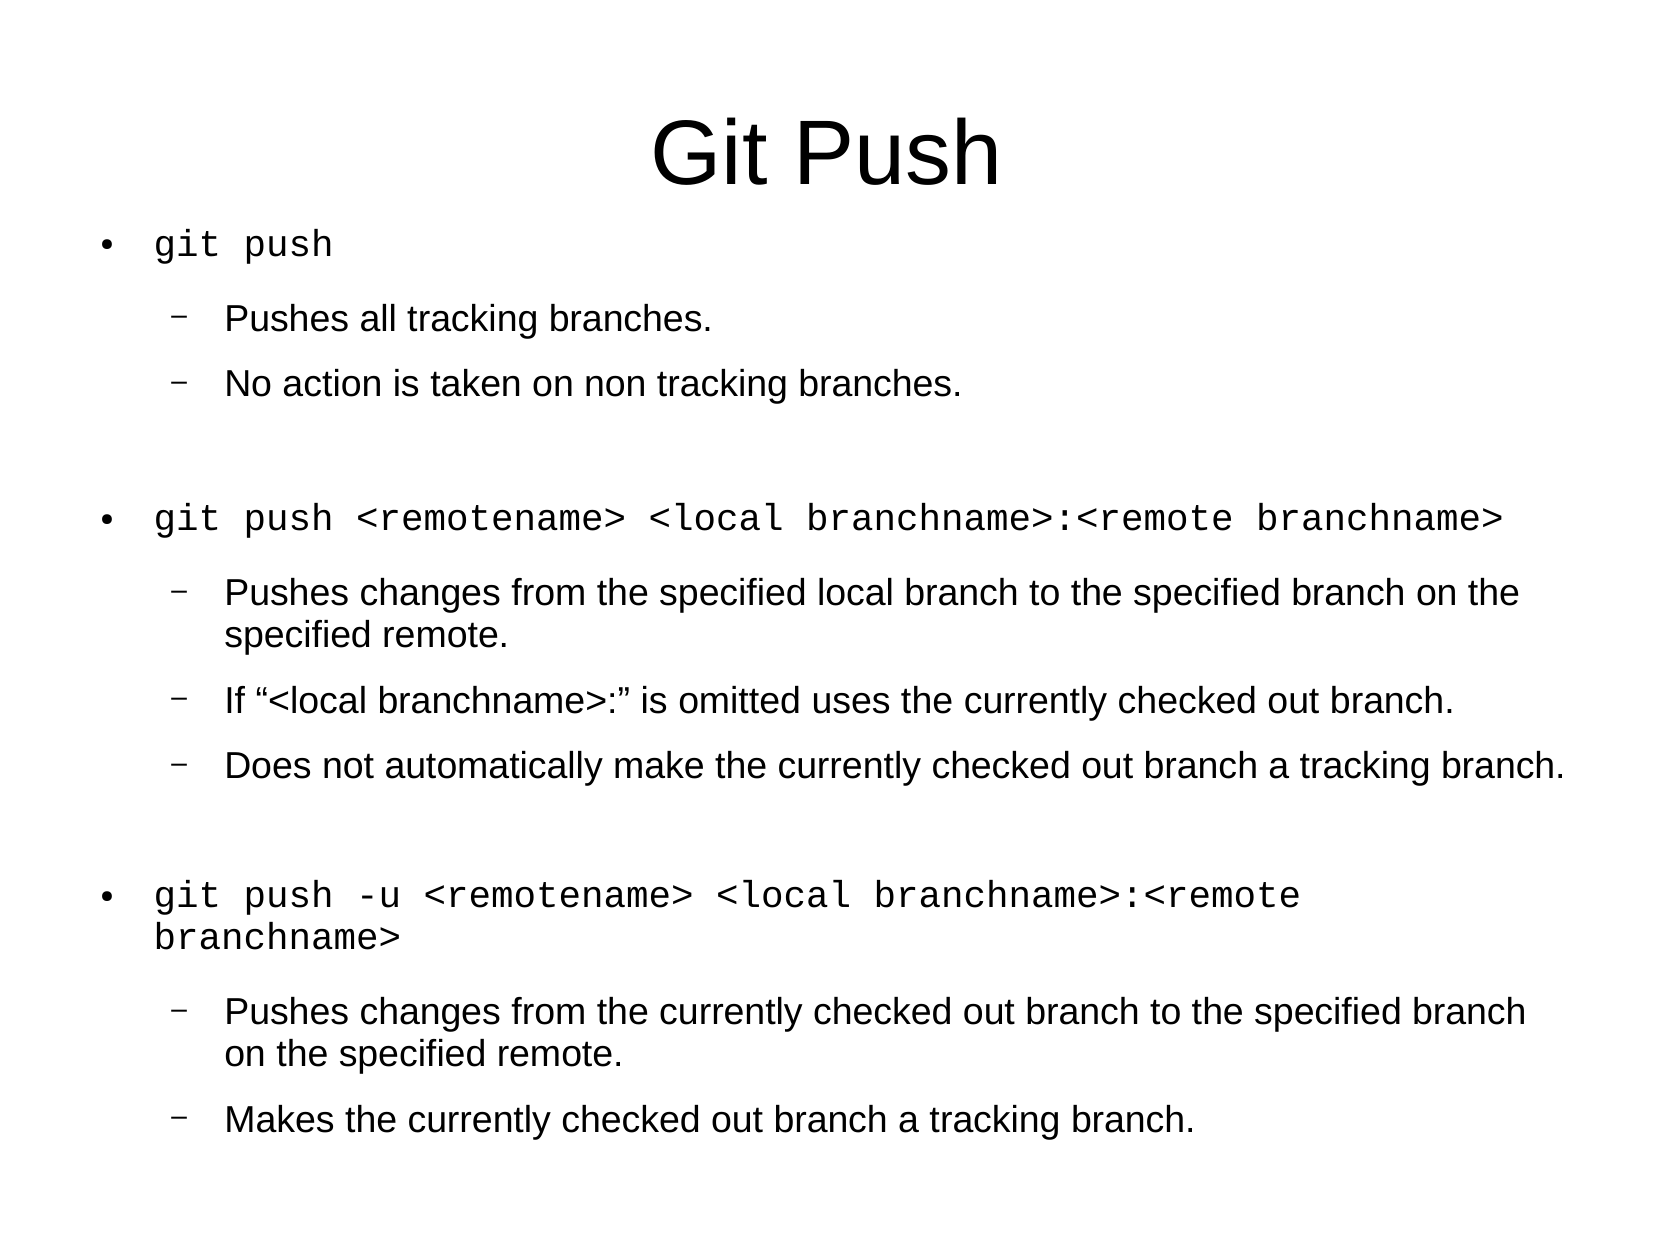

# Git Push
git push
Pushes all tracking branches.
No action is taken on non tracking branches.
git push <remotename> <local branchname>:<remote branchname>
Pushes changes from the specified local branch to the specified branch on the specified remote.
If “<local branchname>:” is omitted uses the currently checked out branch.
Does not automatically make the currently checked out branch a tracking branch.
git push -u <remotename> <local branchname>:<remote branchname>
Pushes changes from the currently checked out branch to the specified branch on the specified remote.
Makes the currently checked out branch a tracking branch.